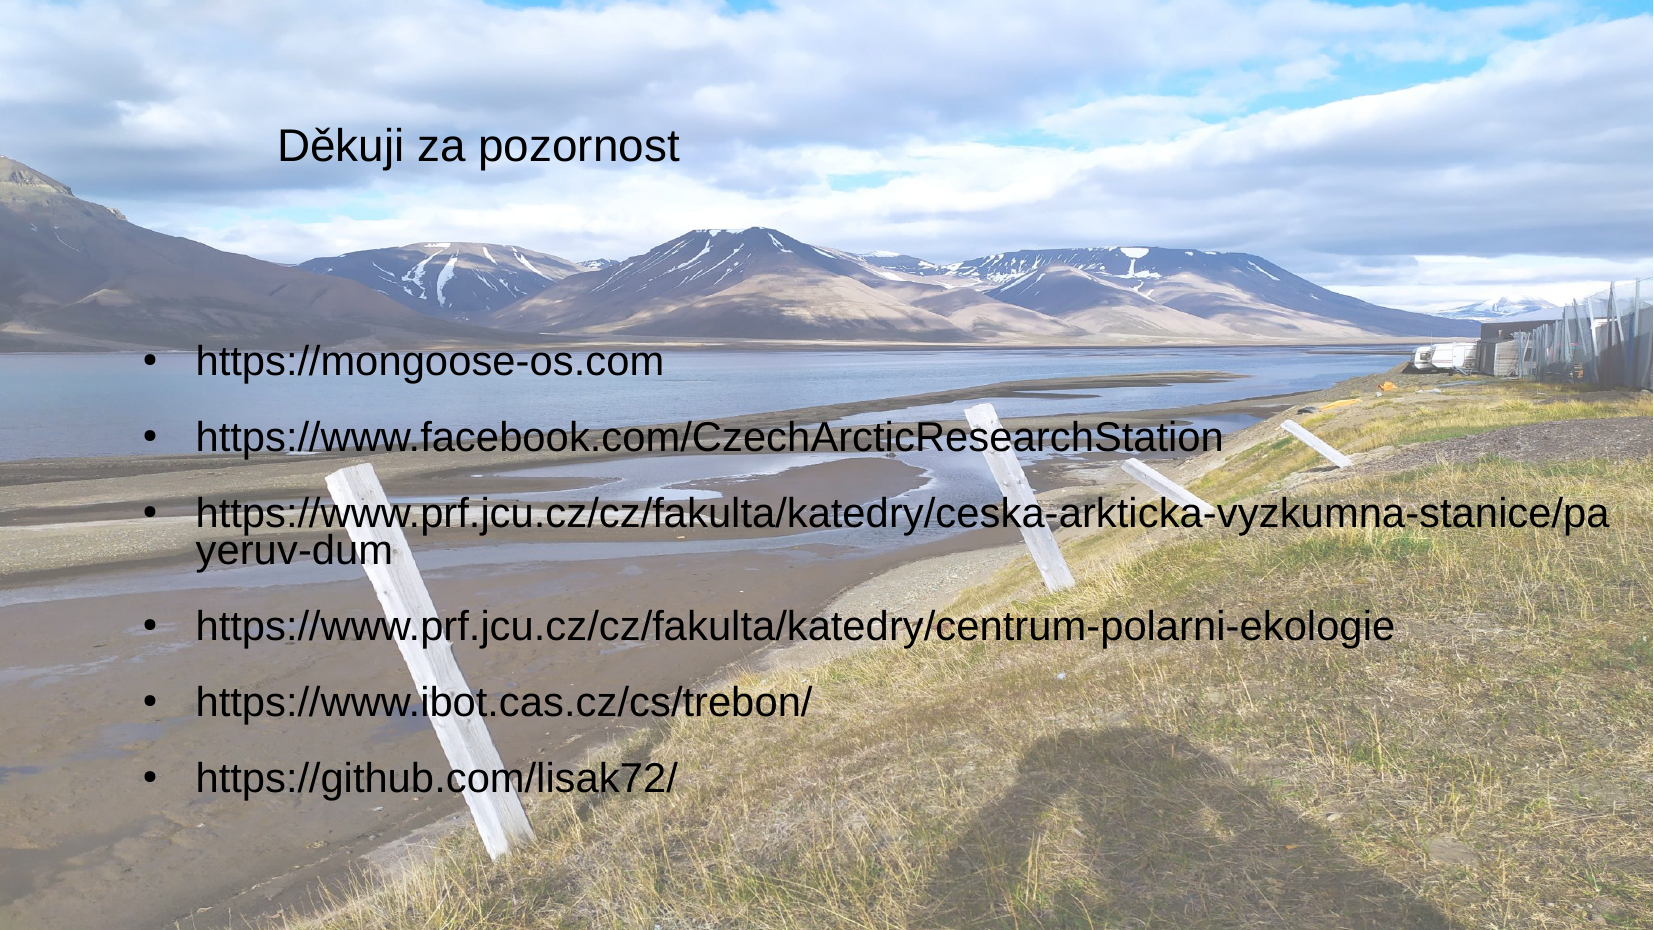

Děkuji za pozornost
# https://mongoose-os.com
https://www.facebook.com/CzechArcticResearchStation
https://www.prf.jcu.cz/cz/fakulta/katedry/ceska-arkticka-vyzkumna-stanice/payeruv-dum
https://www.prf.jcu.cz/cz/fakulta/katedry/centrum-polarni-ekologie
https://www.ibot.cas.cz/cs/trebon/
https://github.com/lisak72/